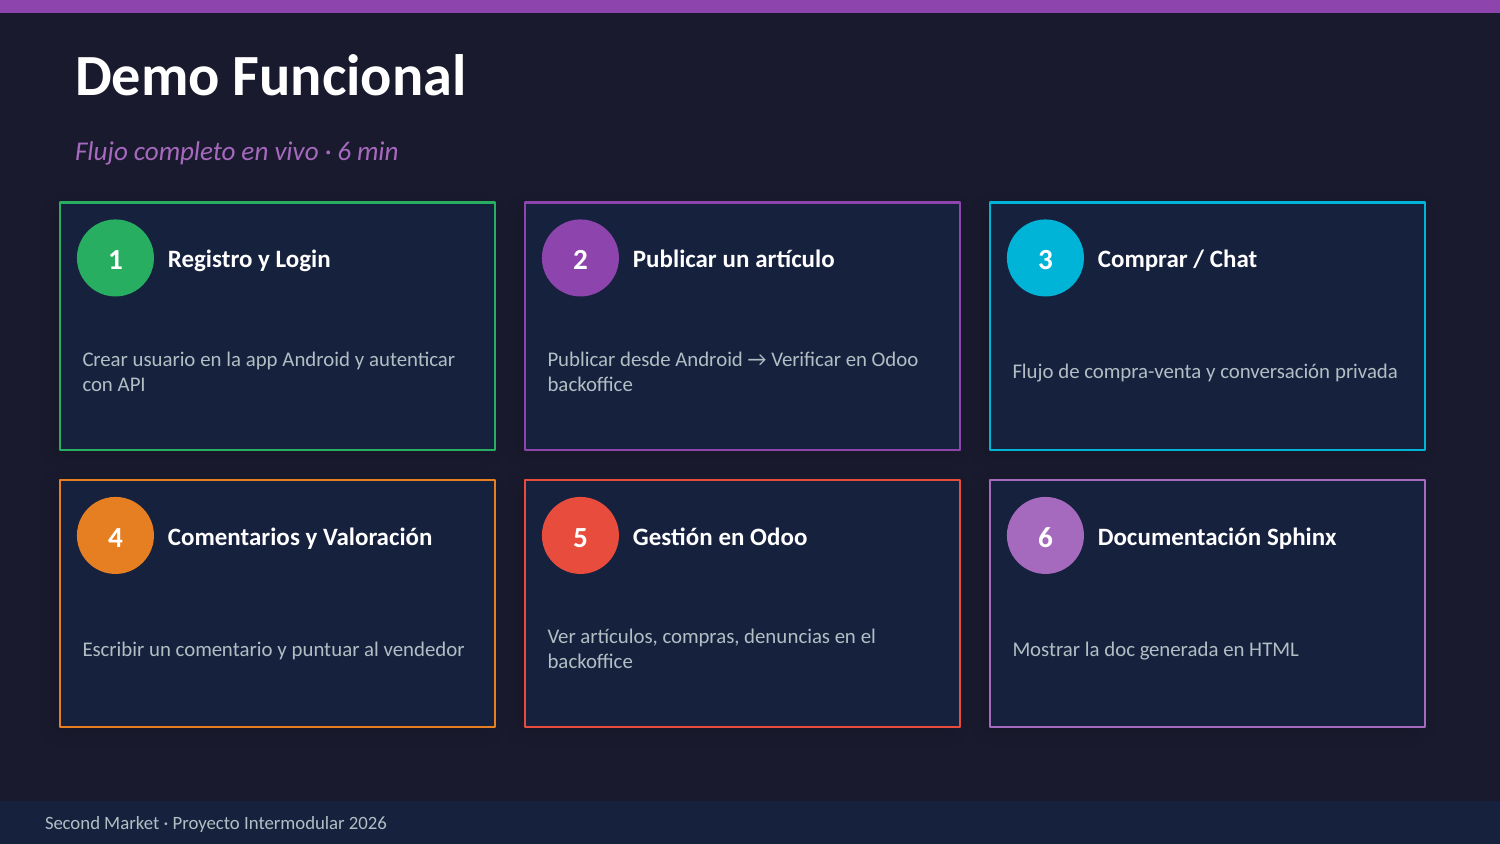

Demo Funcional
Flujo completo en vivo · 6 min
1
Registro y Login
2
Publicar un artículo
3
Comprar / Chat
Crear usuario en la app Android y autenticar con API
Publicar desde Android → Verificar en Odoo backoffice
Flujo de compra-venta y conversación privada
4
Comentarios y Valoración
5
Gestión en Odoo
6
Documentación Sphinx
Escribir un comentario y puntuar al vendedor
Ver artículos, compras, denuncias en el backoffice
Mostrar la doc generada en HTML
Second Market · Proyecto Intermodular 2026